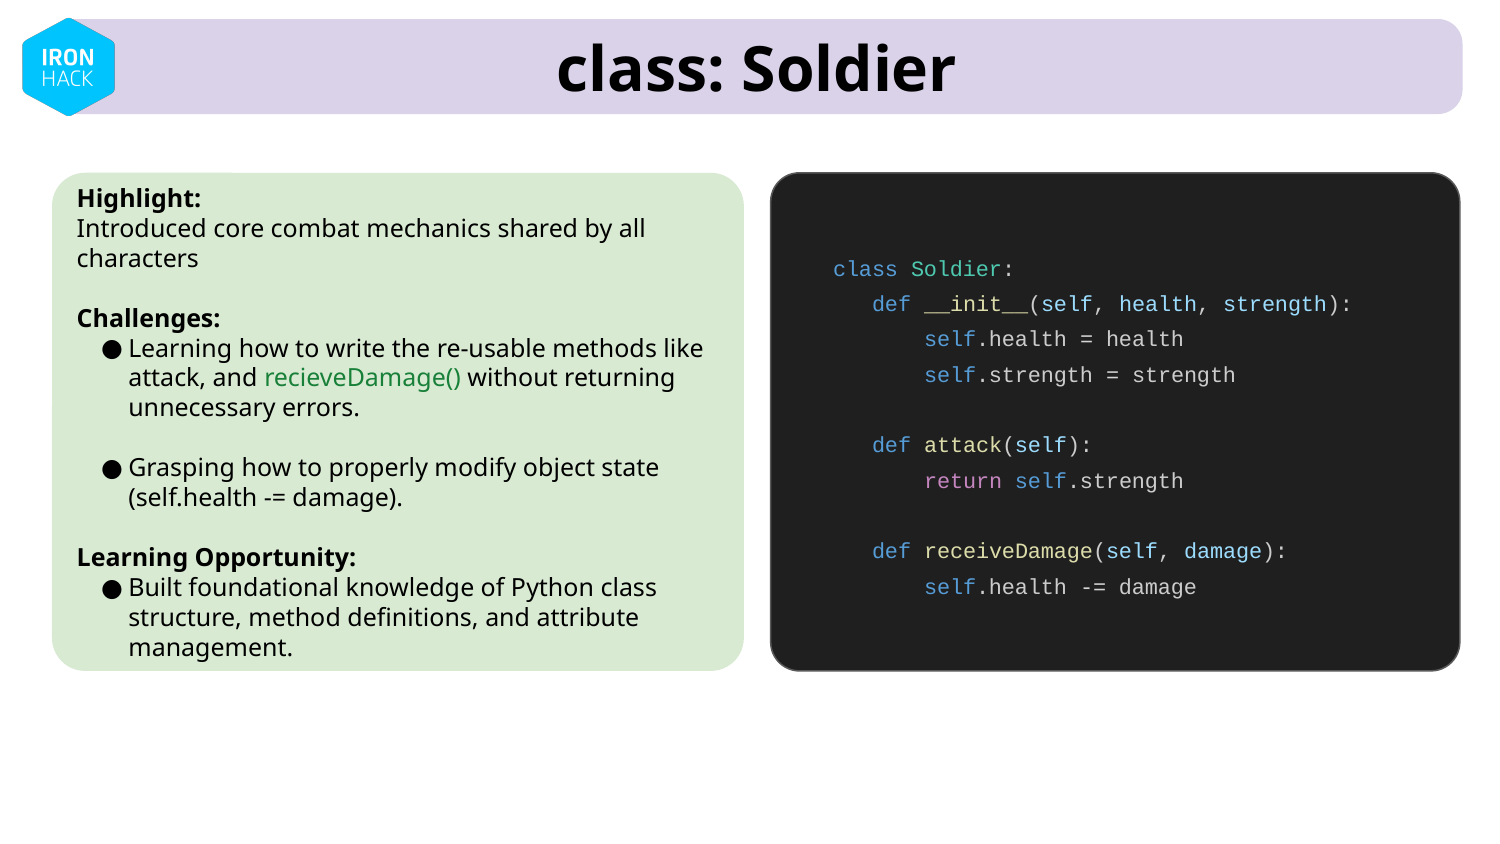

class: Soldier
Highlight:
Introduced core combat mechanics shared by all characters
Challenges:
Learning how to write the re-usable methods like attack, and recieveDamage() without returning unnecessary errors.
Grasping how to properly modify object state (self.health -= damage).
Learning Opportunity:
Built foundational knowledge of Python class structure, method definitions, and attribute management.
 class Soldier:
 def __init__(self, health, strength):
 self.health = health
 self.strength = strength
 def attack(self):
 return self.strength
 def receiveDamage(self, damage):
 self.health -= damage